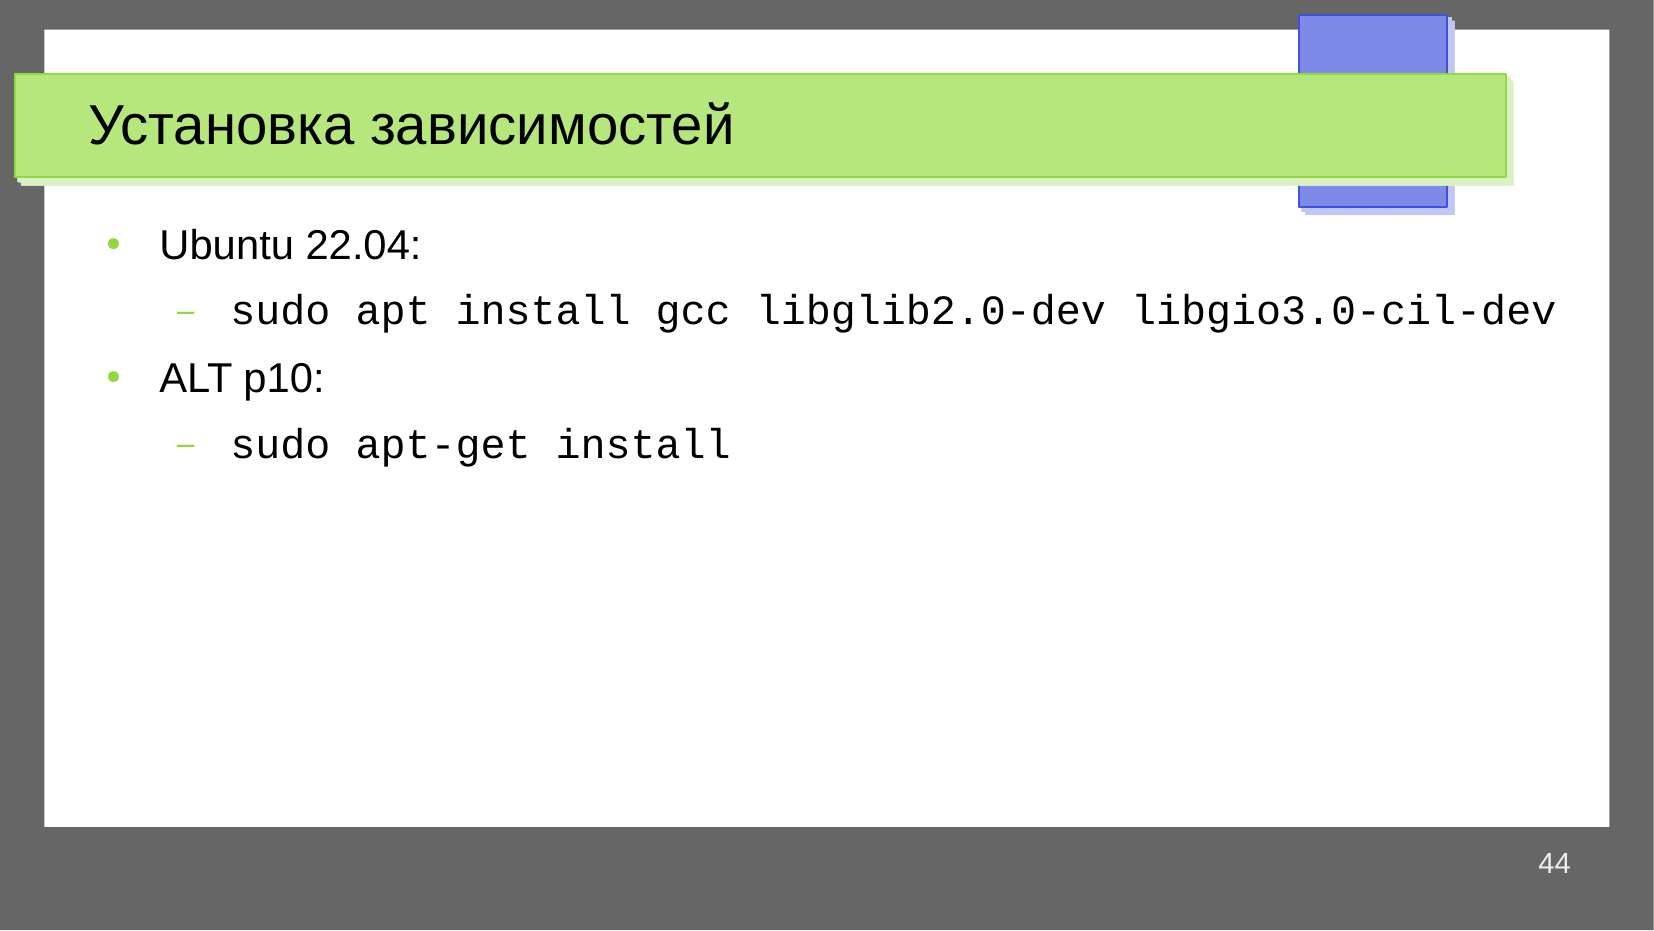

# Установка зависимостей
Ubuntu 22.04:
sudo apt install gcc libglib2.0-dev libgio3.0-cil-dev
ALT p10:
sudo apt-get install
44